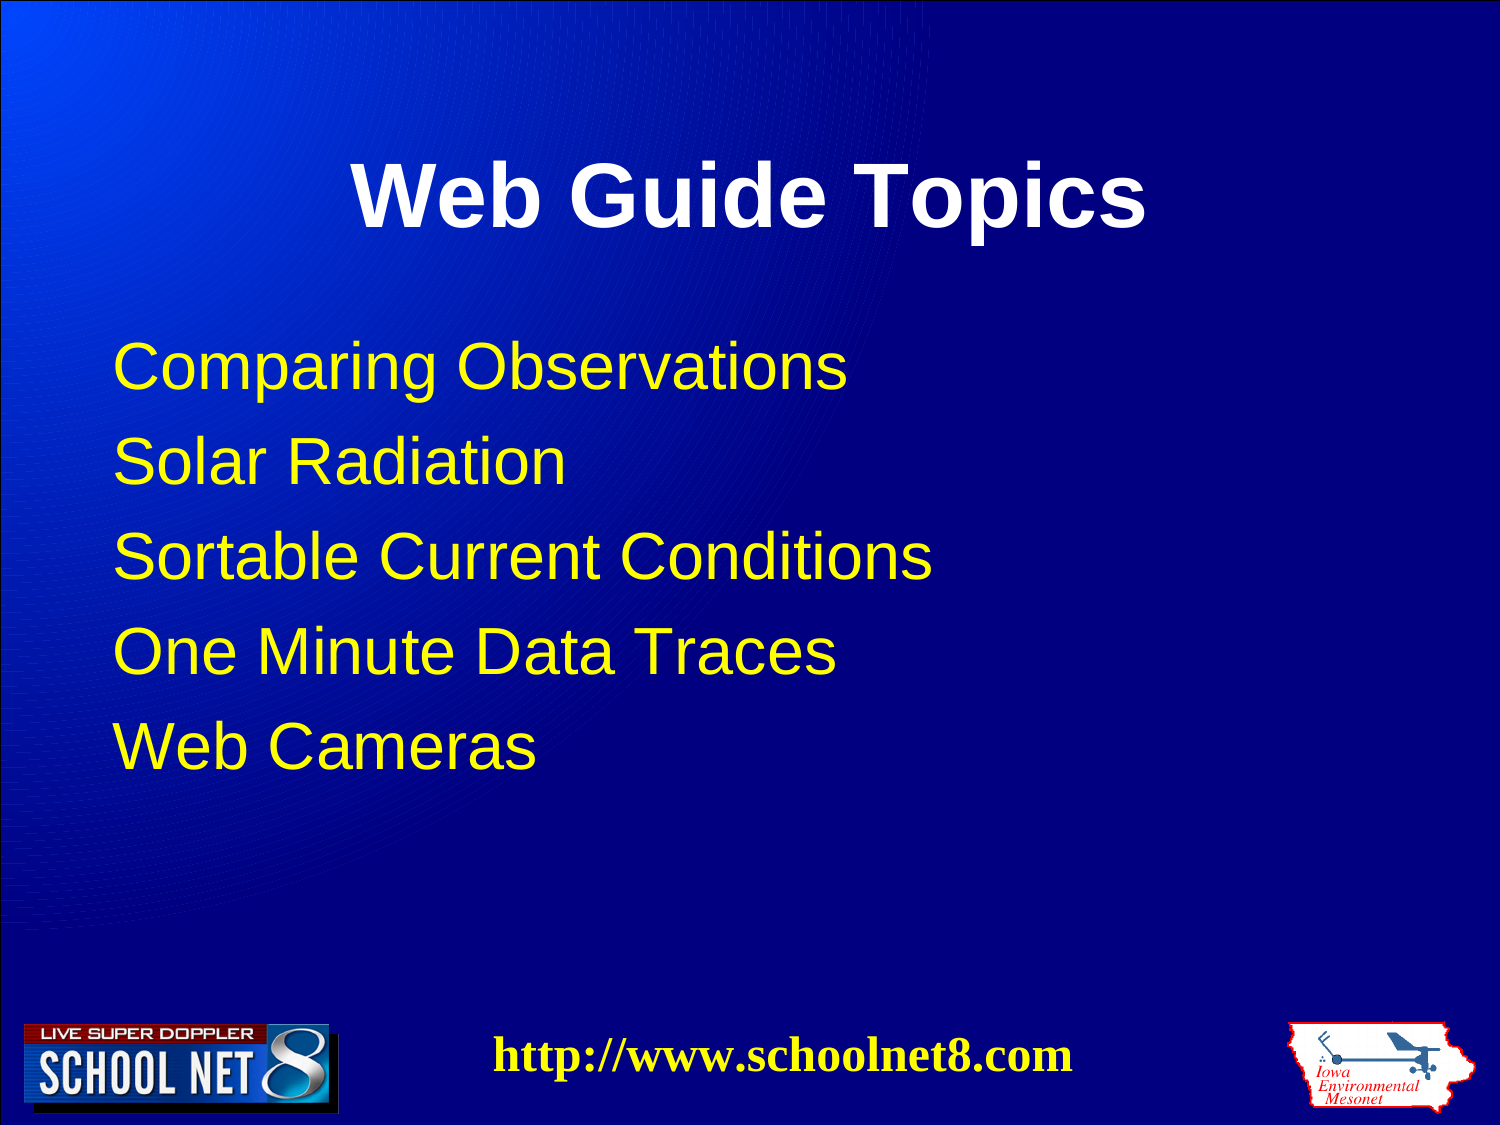

# Web Guide Topics
Comparing Observations
Solar Radiation
Sortable Current Conditions
One Minute Data Traces
Web Cameras